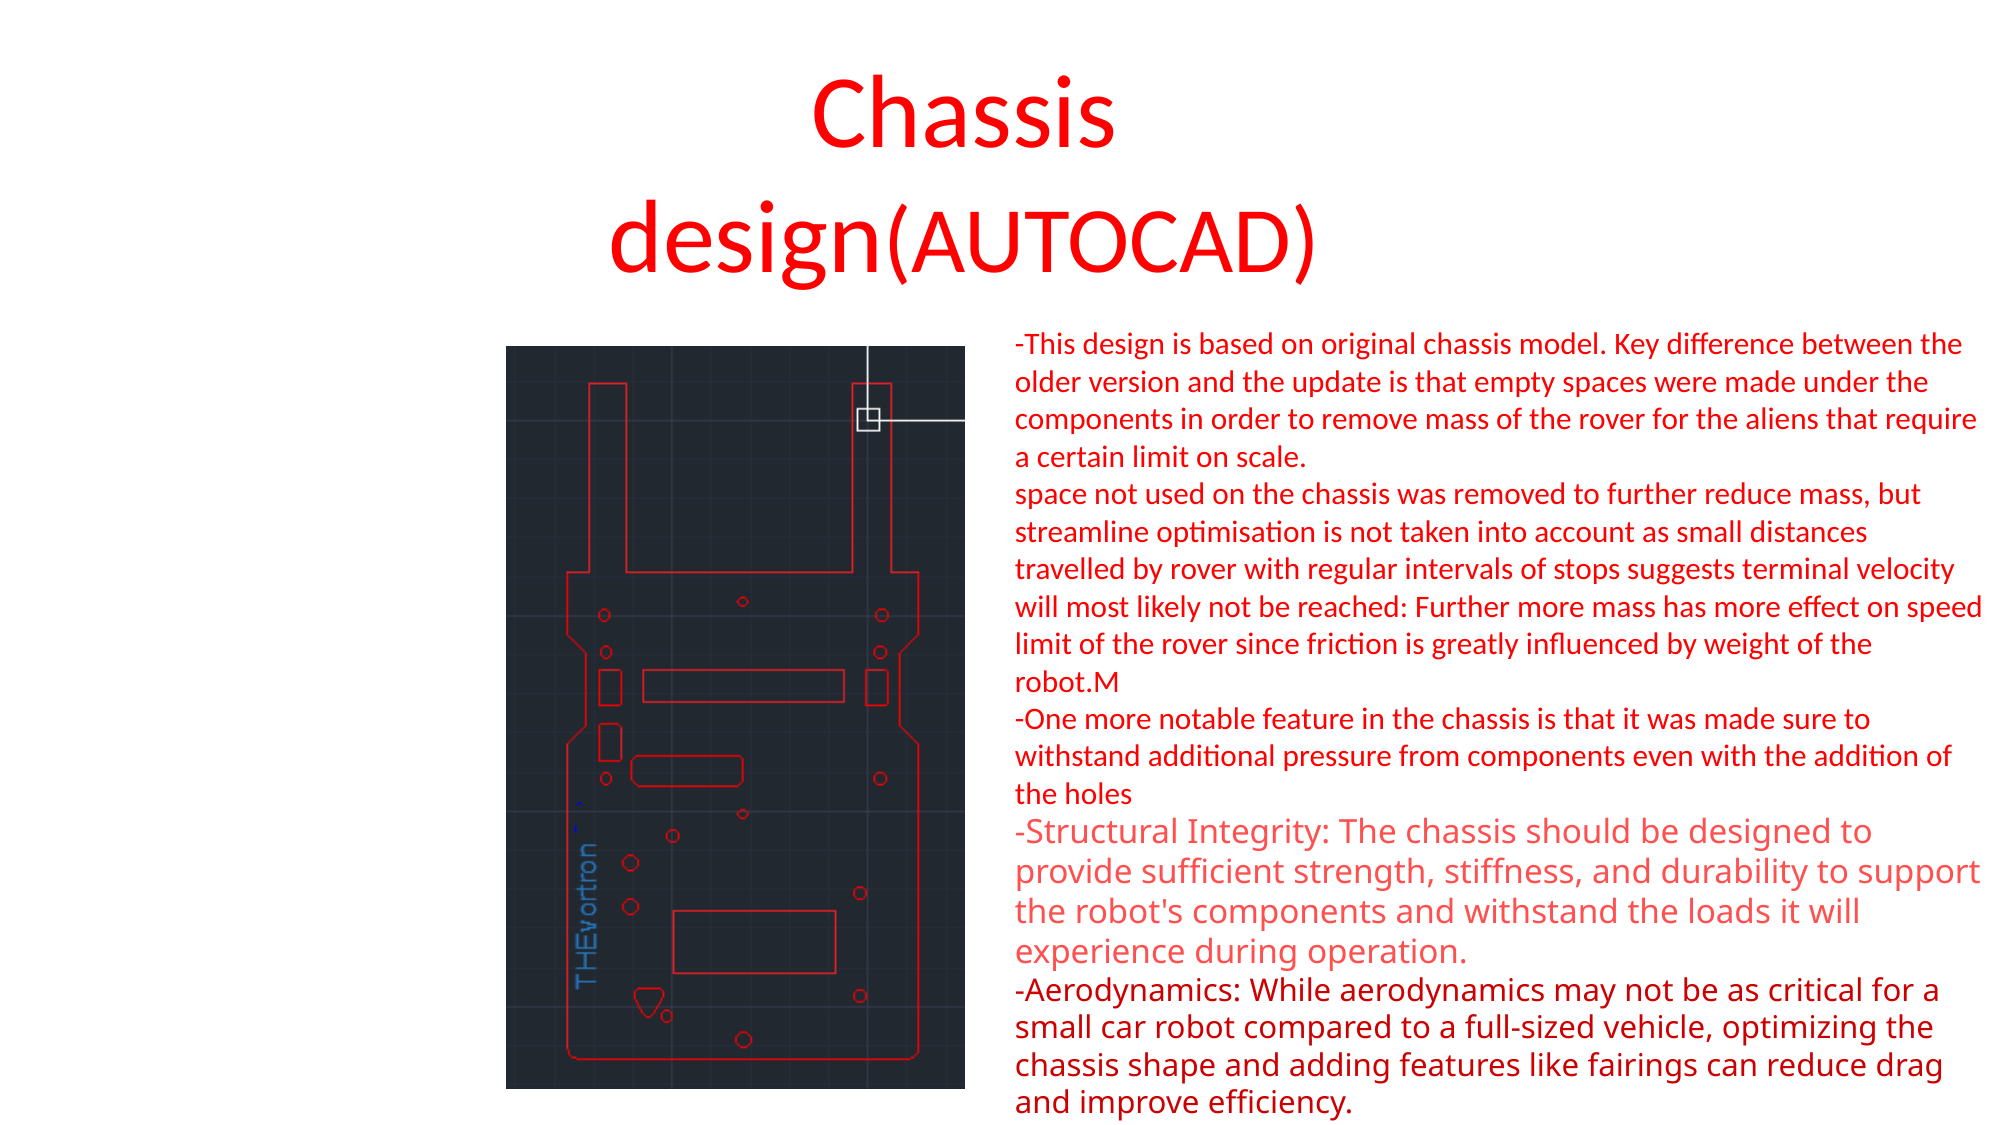

Chassis design(AUTOCAD)
-This design is based on original chassis model. Key difference between the older version and the update is that empty spaces were made under the components in order to remove mass of the rover for the aliens that require a certain limit on scale.
space not used on the chassis was removed to further reduce mass, but streamline optimisation is not taken into account as small distances travelled by rover with regular intervals of stops suggests terminal velocity will most likely not be reached: Further more mass has more effect on speed limit of the rover since friction is greatly influenced by weight of the robot.M
-One more notable feature in the chassis is that it was made sure to withstand additional pressure from components even with the addition of the holes
-Structural Integrity: The chassis should be designed to provide sufficient strength, stiffness, and durability to support the robot's components and withstand the loads it will experience during operation.
-Aerodynamics: While aerodynamics may not be as critical for a small car robot compared to a full-sized vehicle, optimizing the chassis shape and adding features like fairings can reduce drag and improve efficiency.